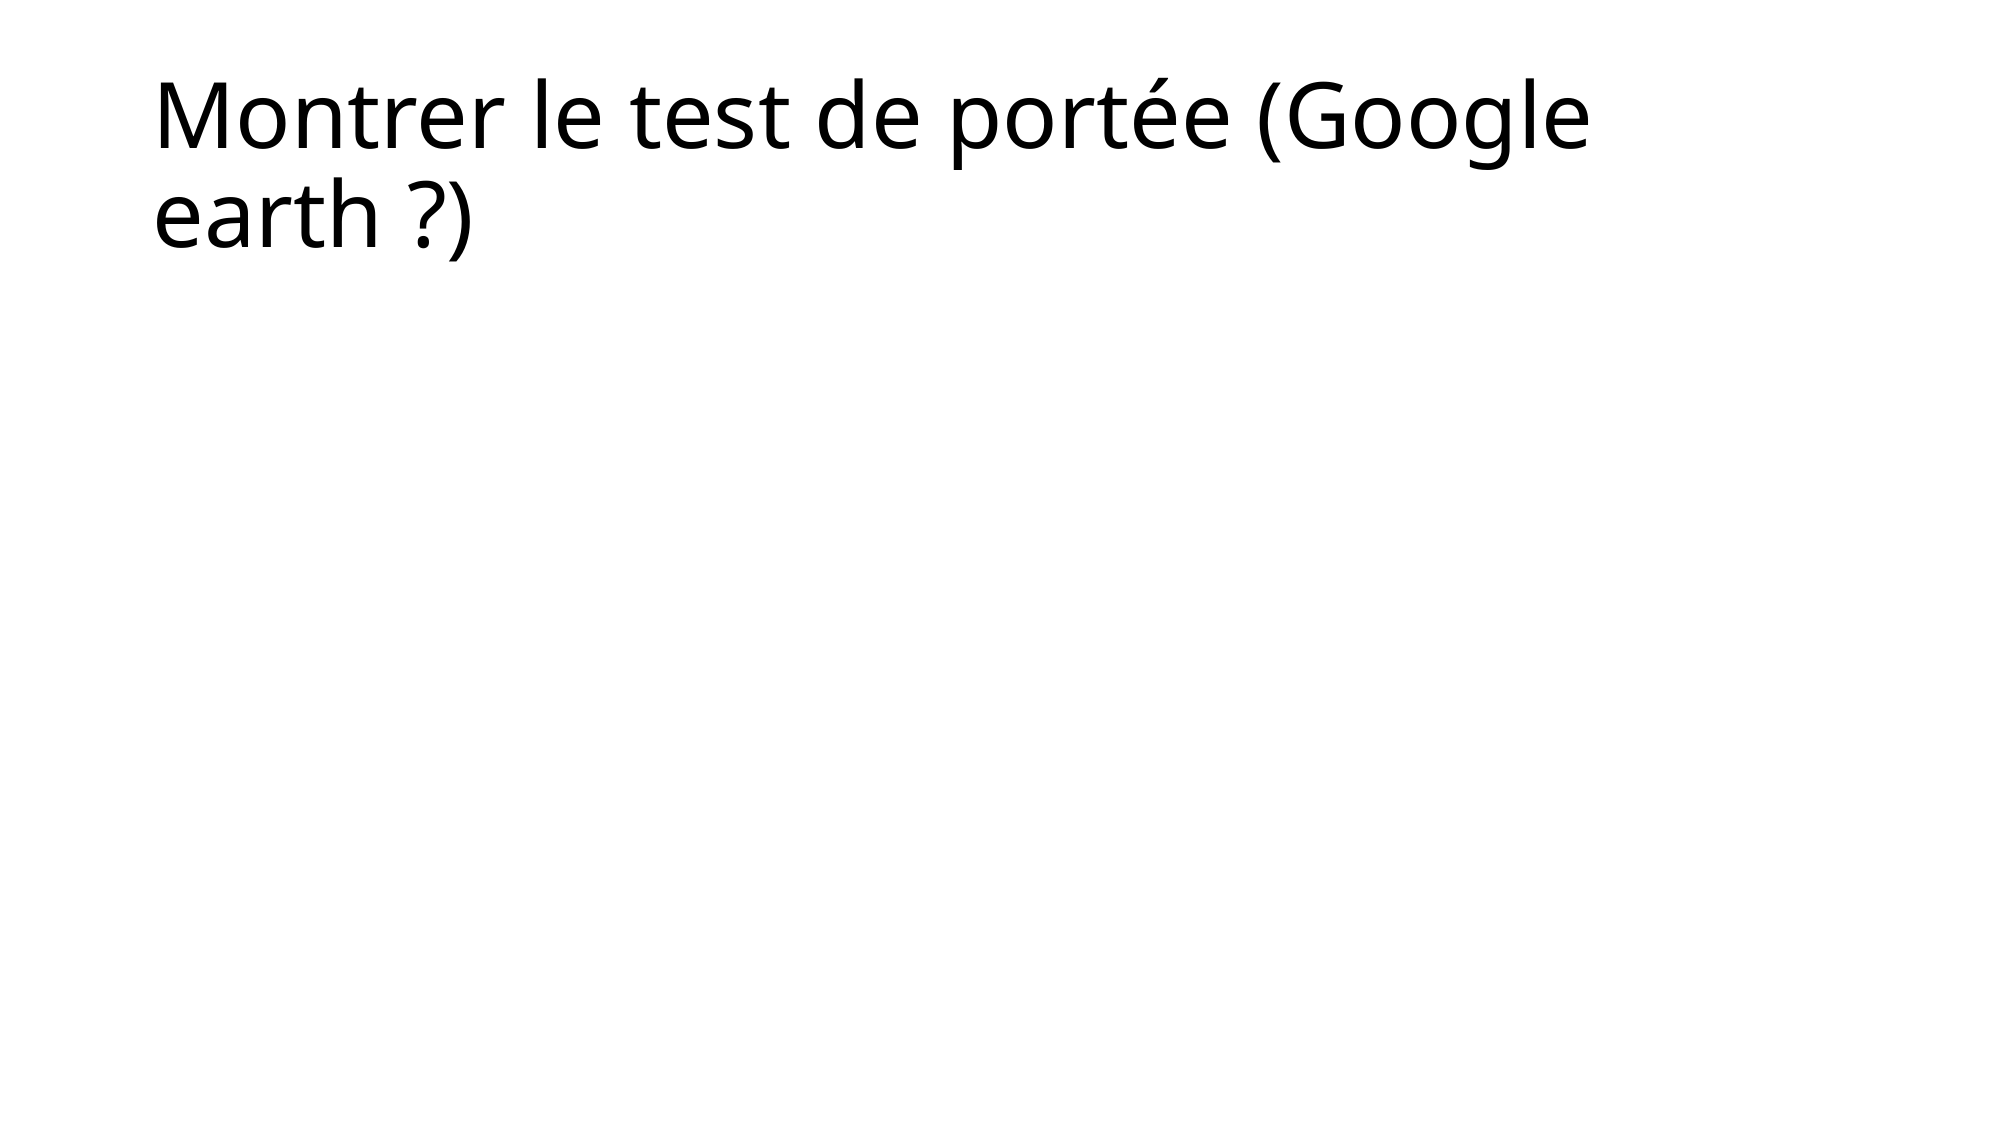

# Montrer le test de portée (Google earth ?)